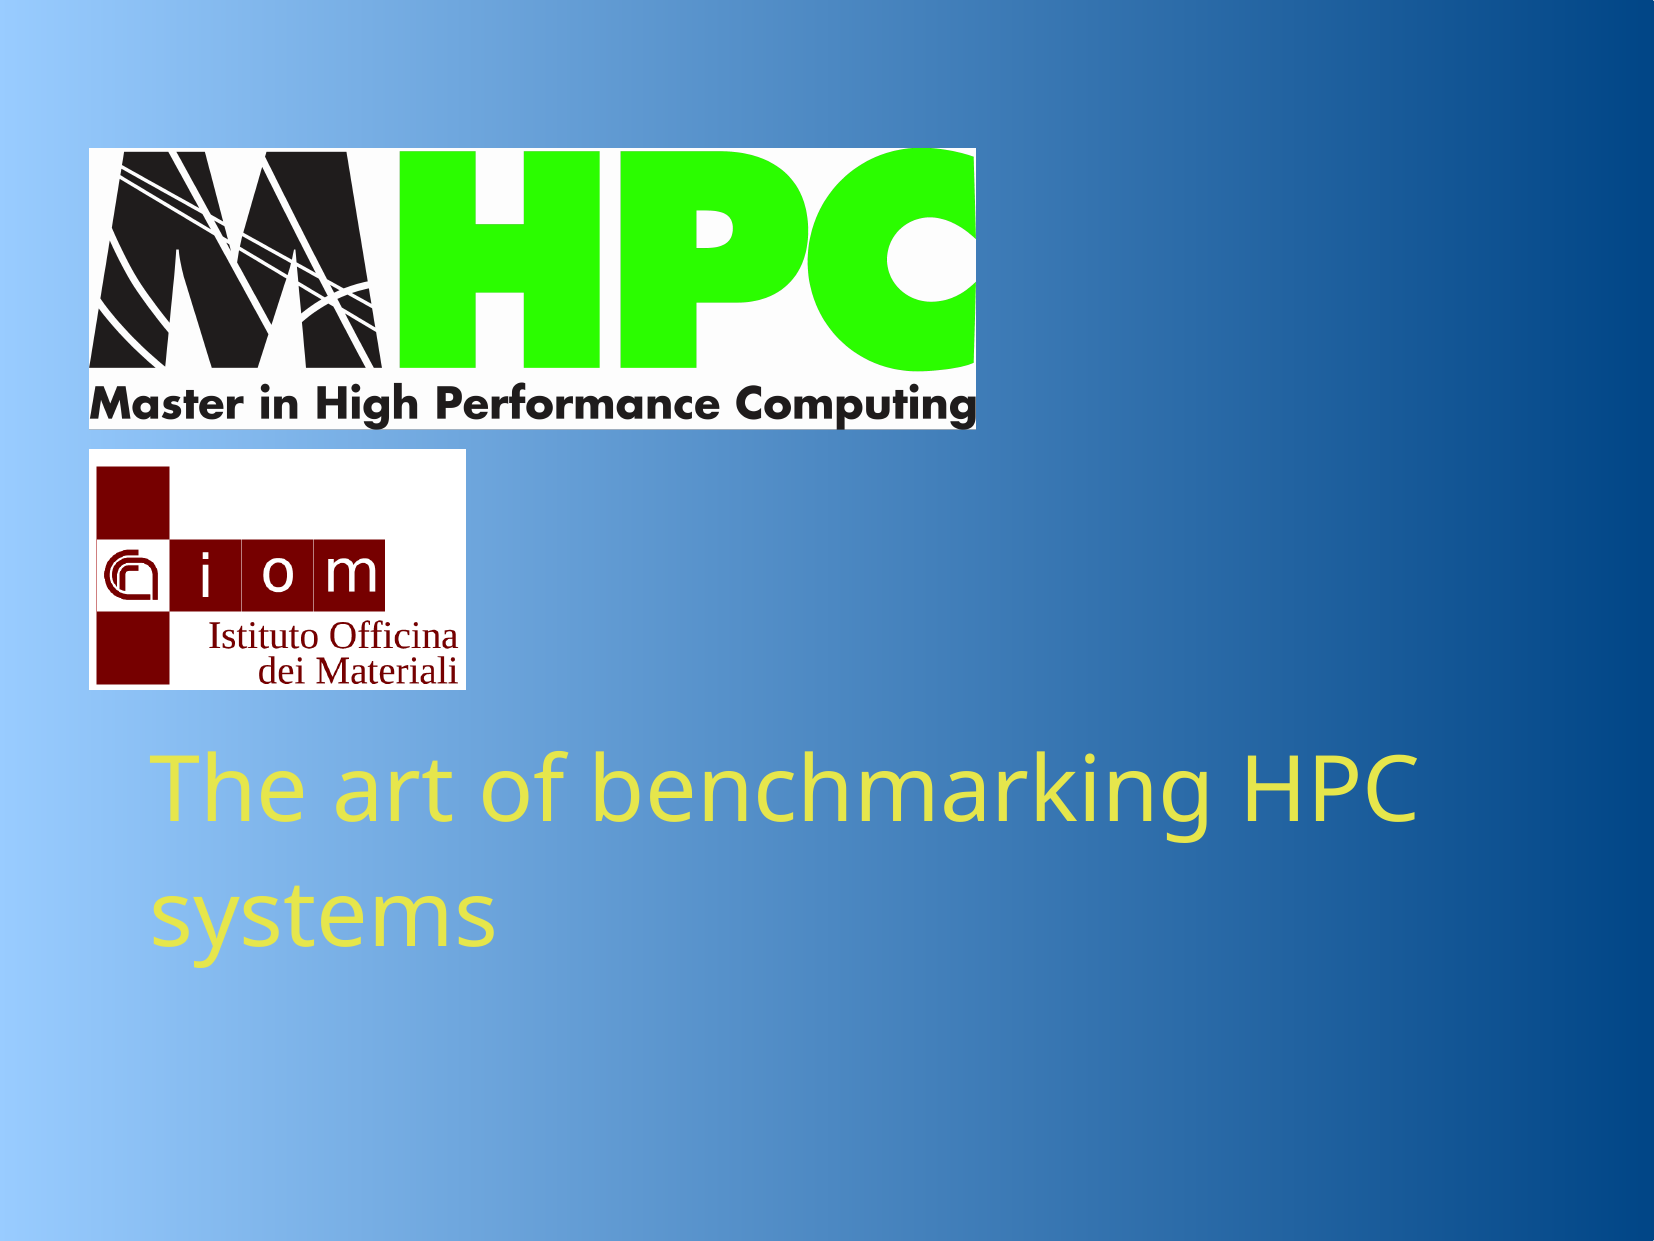

# The art of benchmarking HPC systems